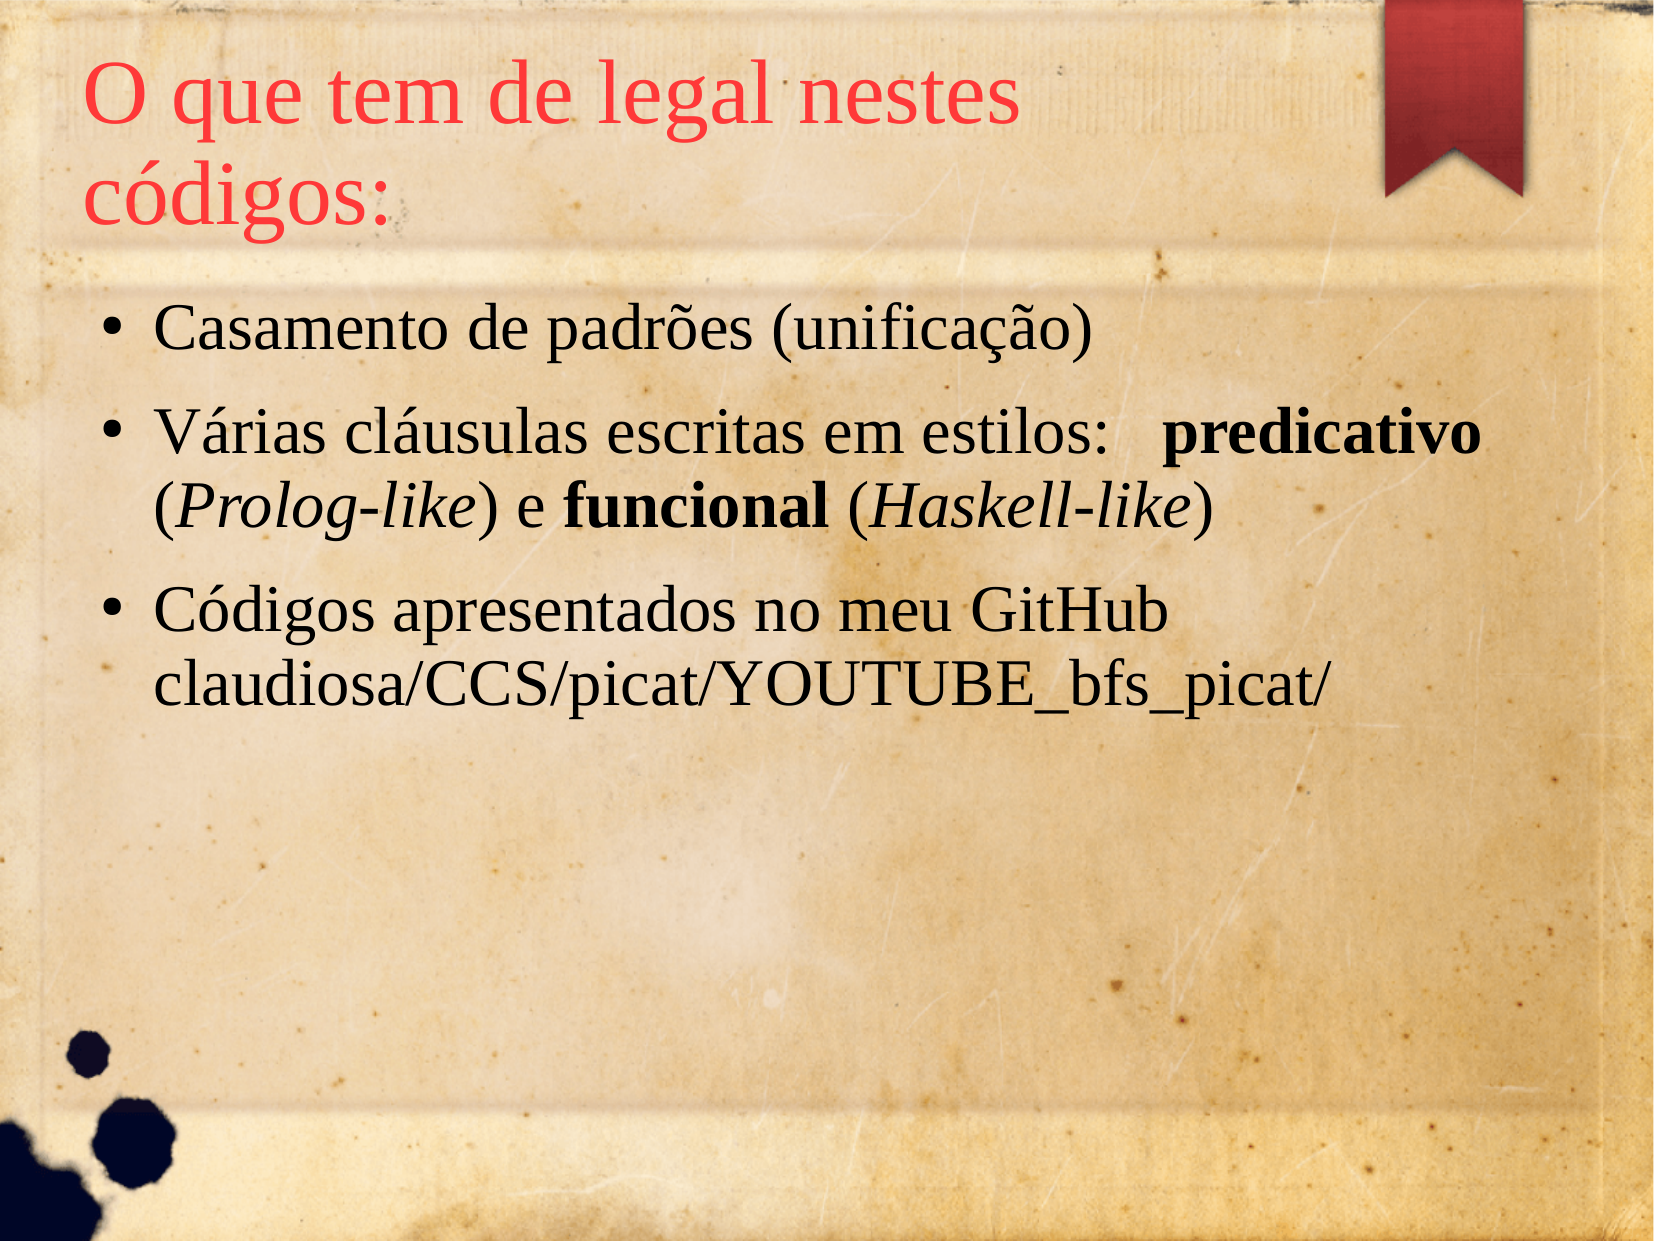

# O que tem de legal nestes códigos:
Casamento de padrões (unificação)
Várias cláusulas escritas em estilos: predicativo (Prolog-like) e funcional (Haskell-like)
Códigos apresentados no meu GitHub
claudiosa/CCS/picat/YOUTUBE_bfs_picat/